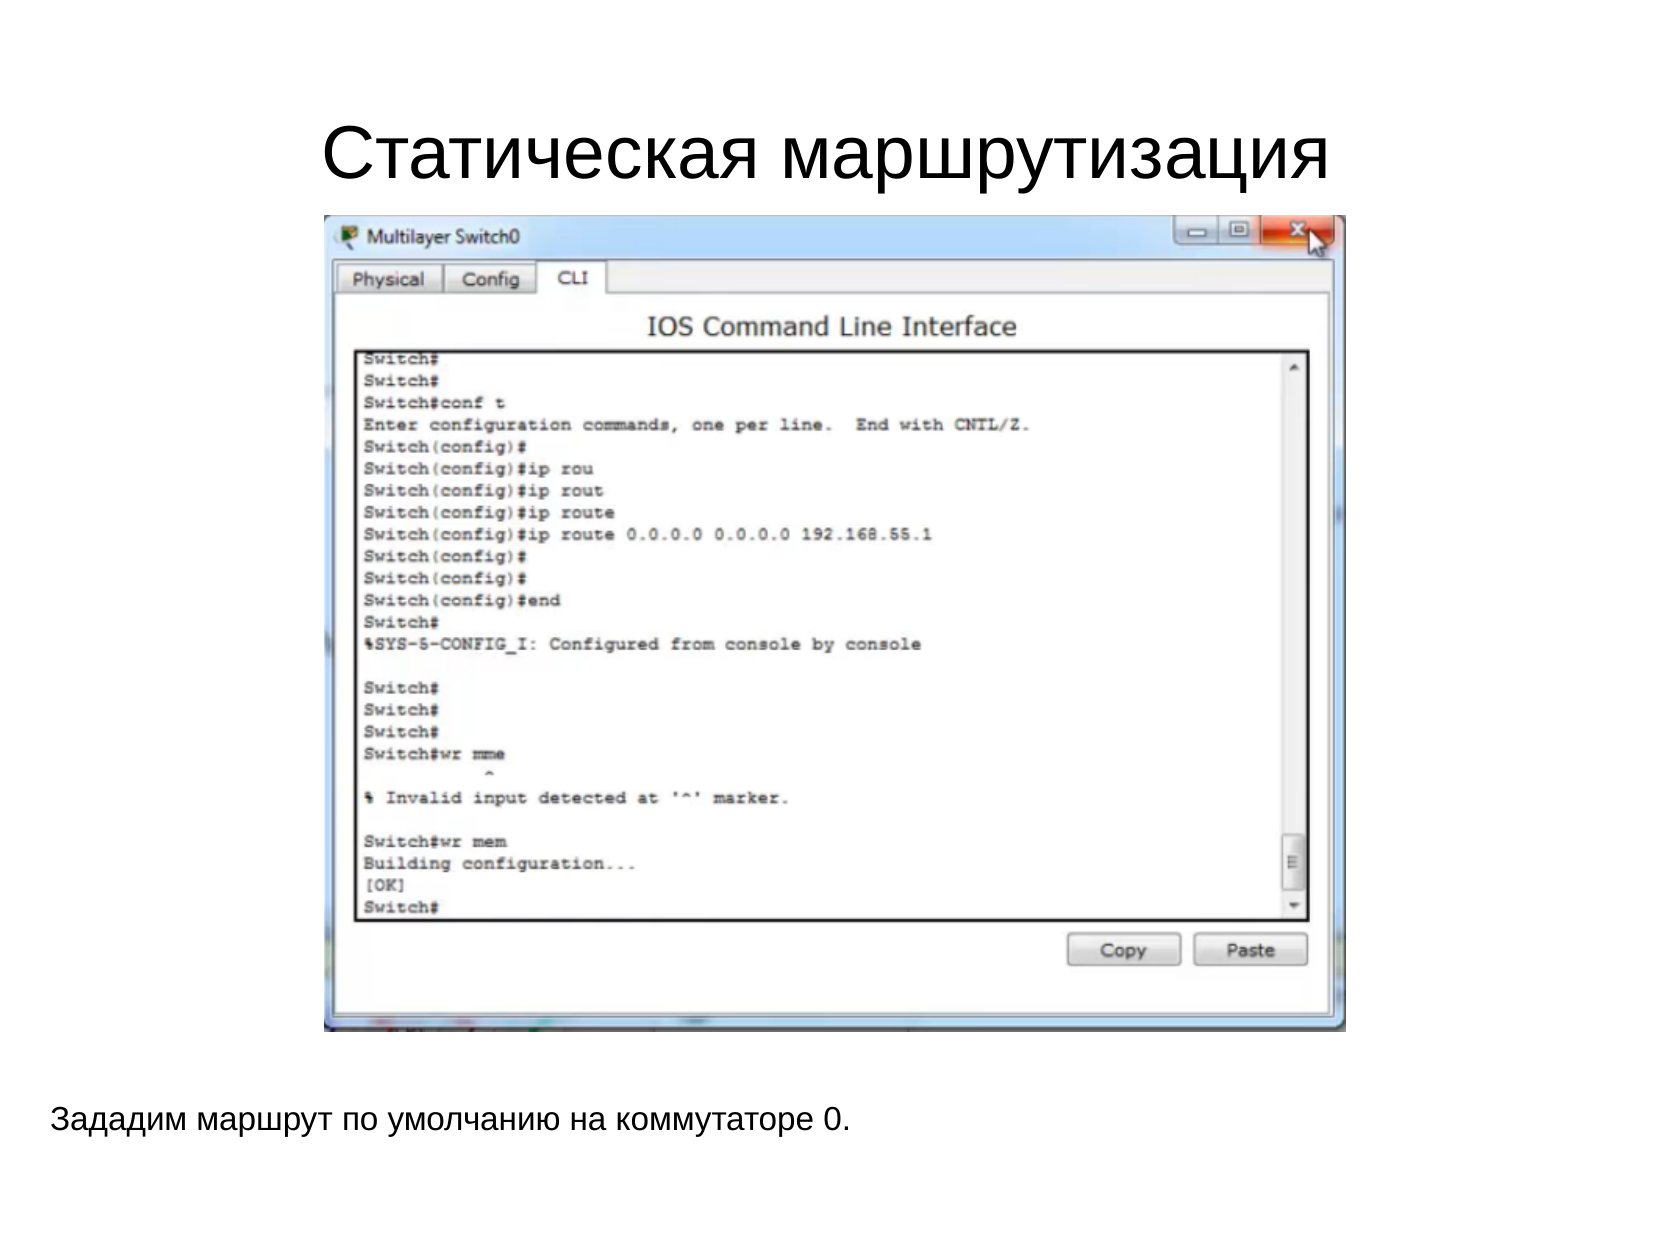

# Статическая маршрутизация
Зададим маршрут по умолчанию на коммутаторе 0.